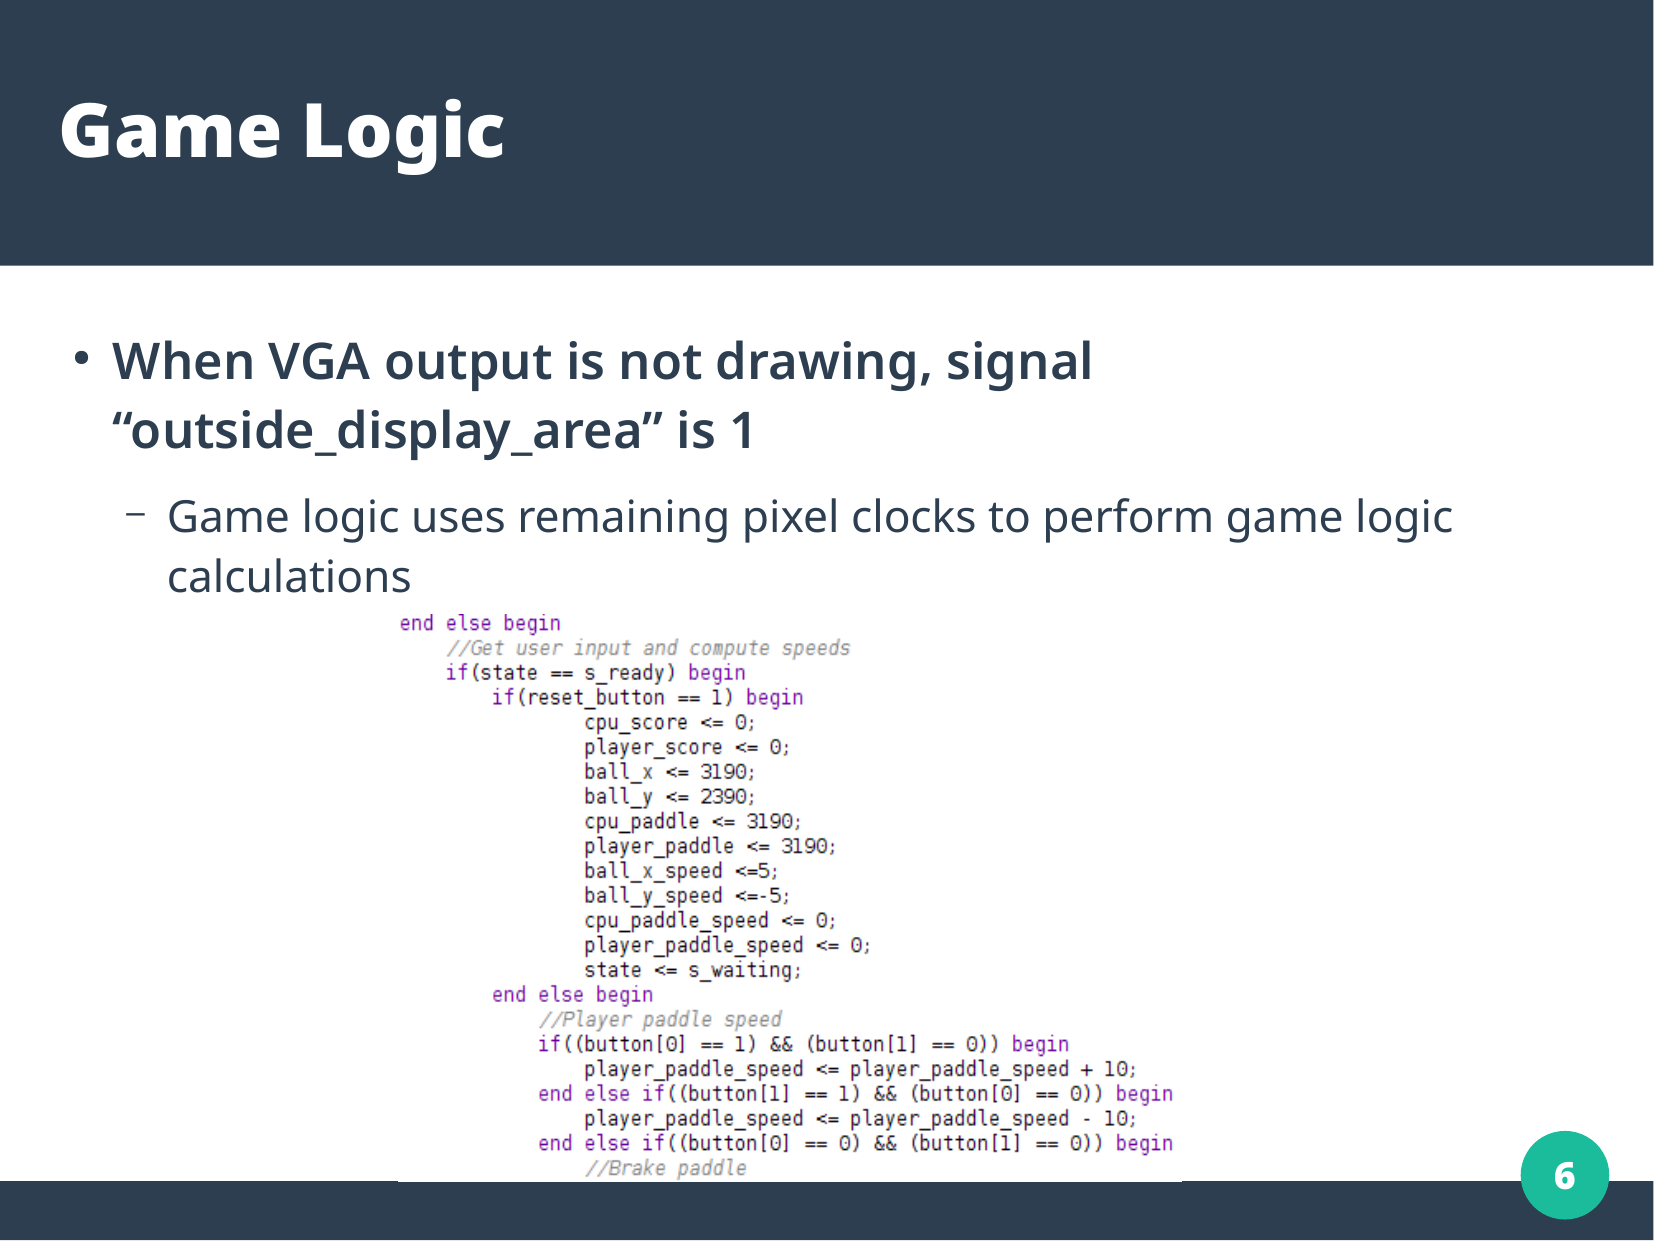

# Game Logic
When VGA output is not drawing, signal “outside_display_area” is 1
Game logic uses remaining pixel clocks to perform game logic calculations
6